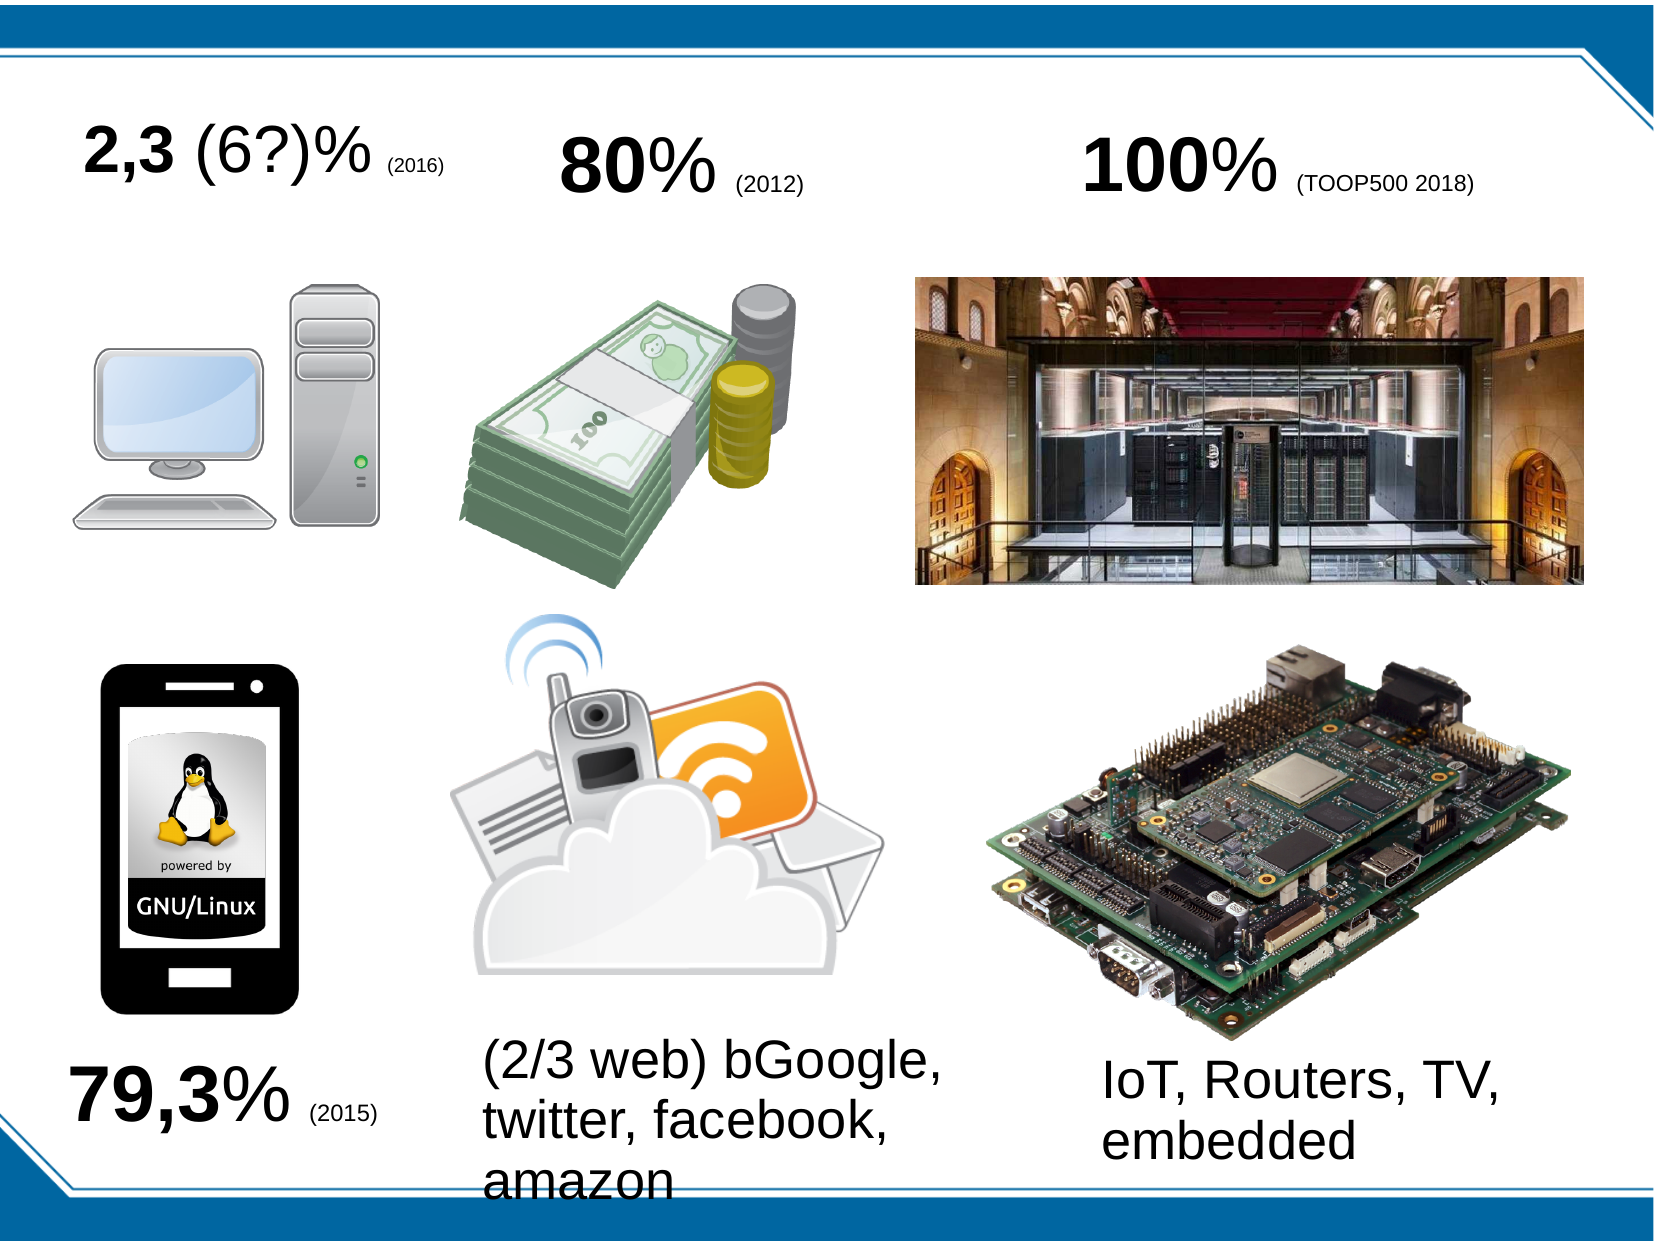

2,3 (6?)% (2016)
100% (TOOP500 2018)
80% (2012)
(2/3 web) bGoogle, twitter, facebook, amazon
79,3% (2015)
IoT, Routers, TV, embedded